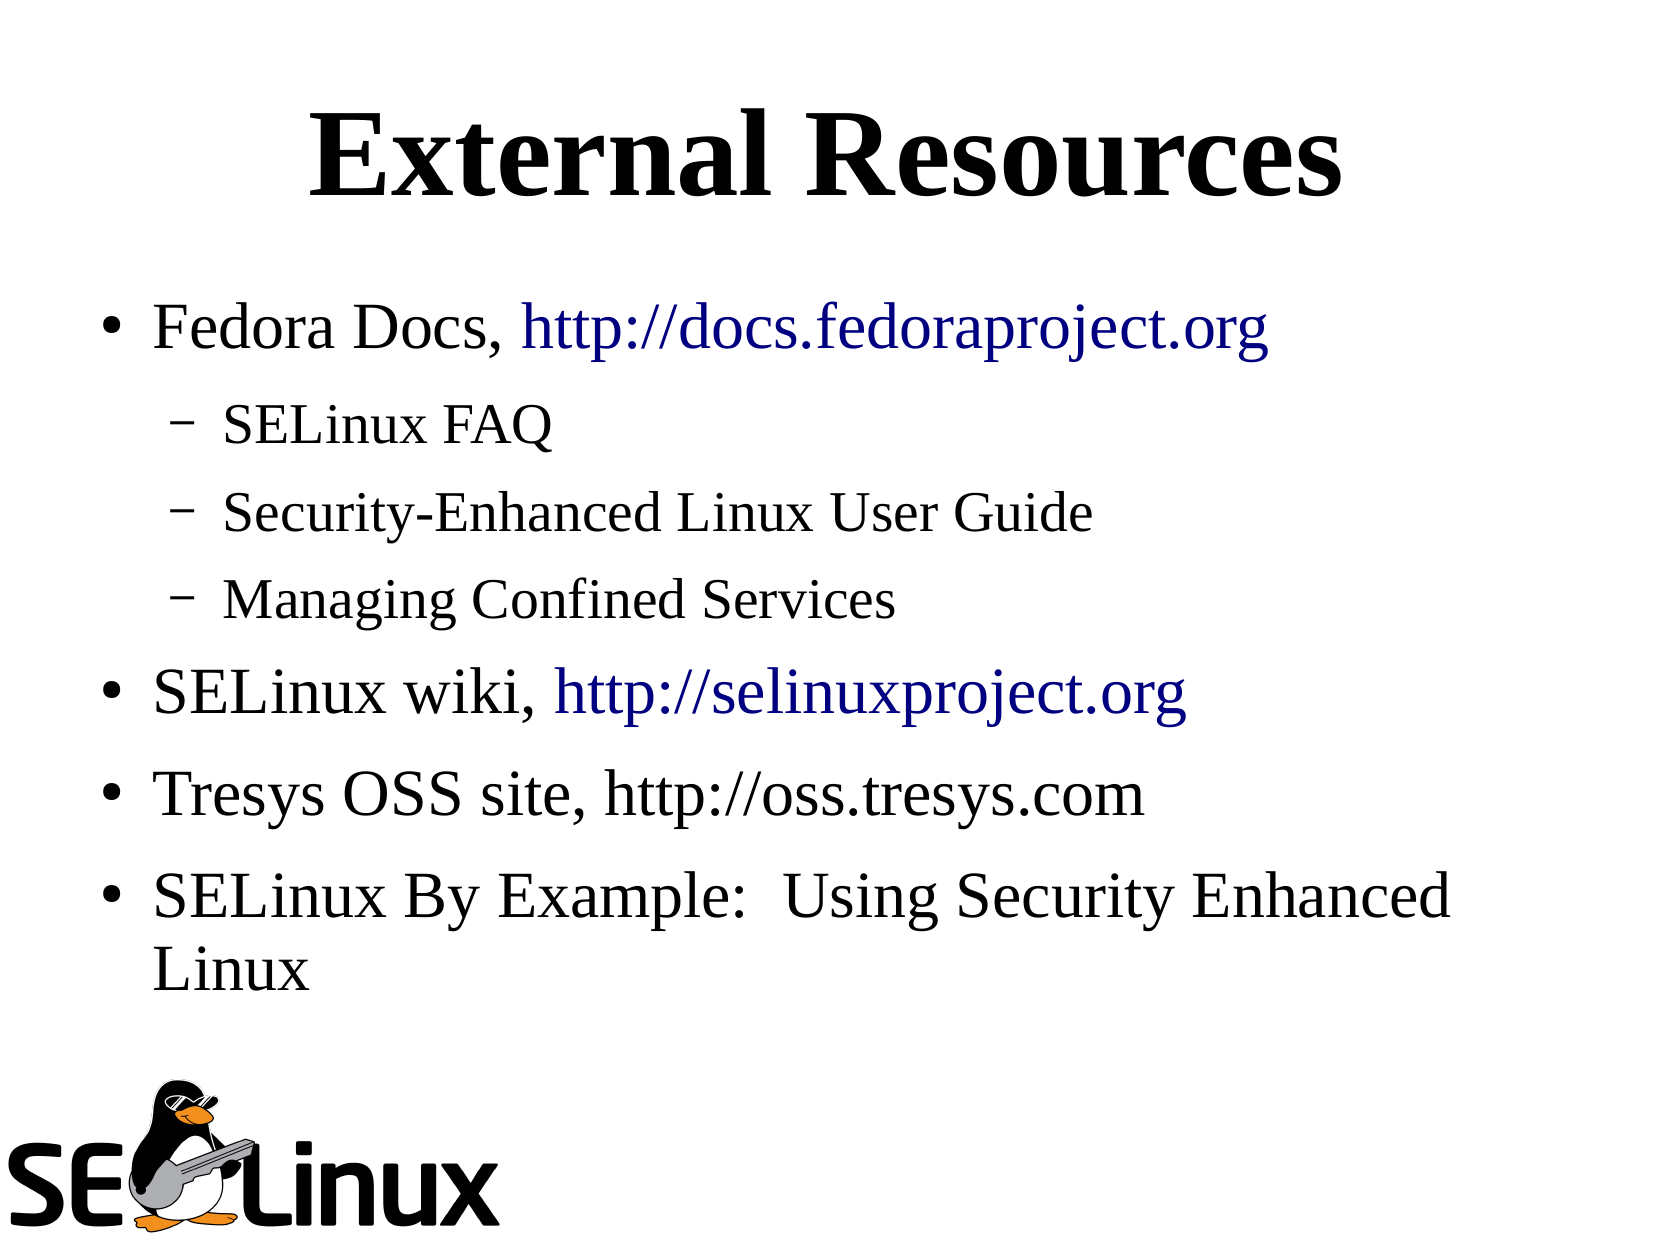

# External Resources
Fedora Docs, http://docs.fedoraproject.org
SELinux FAQ
Security-Enhanced Linux User Guide
Managing Confined Services
SELinux wiki, http://selinuxproject.org
Tresys OSS site, http://oss.tresys.com
SELinux By Example: Using Security Enhanced Linux